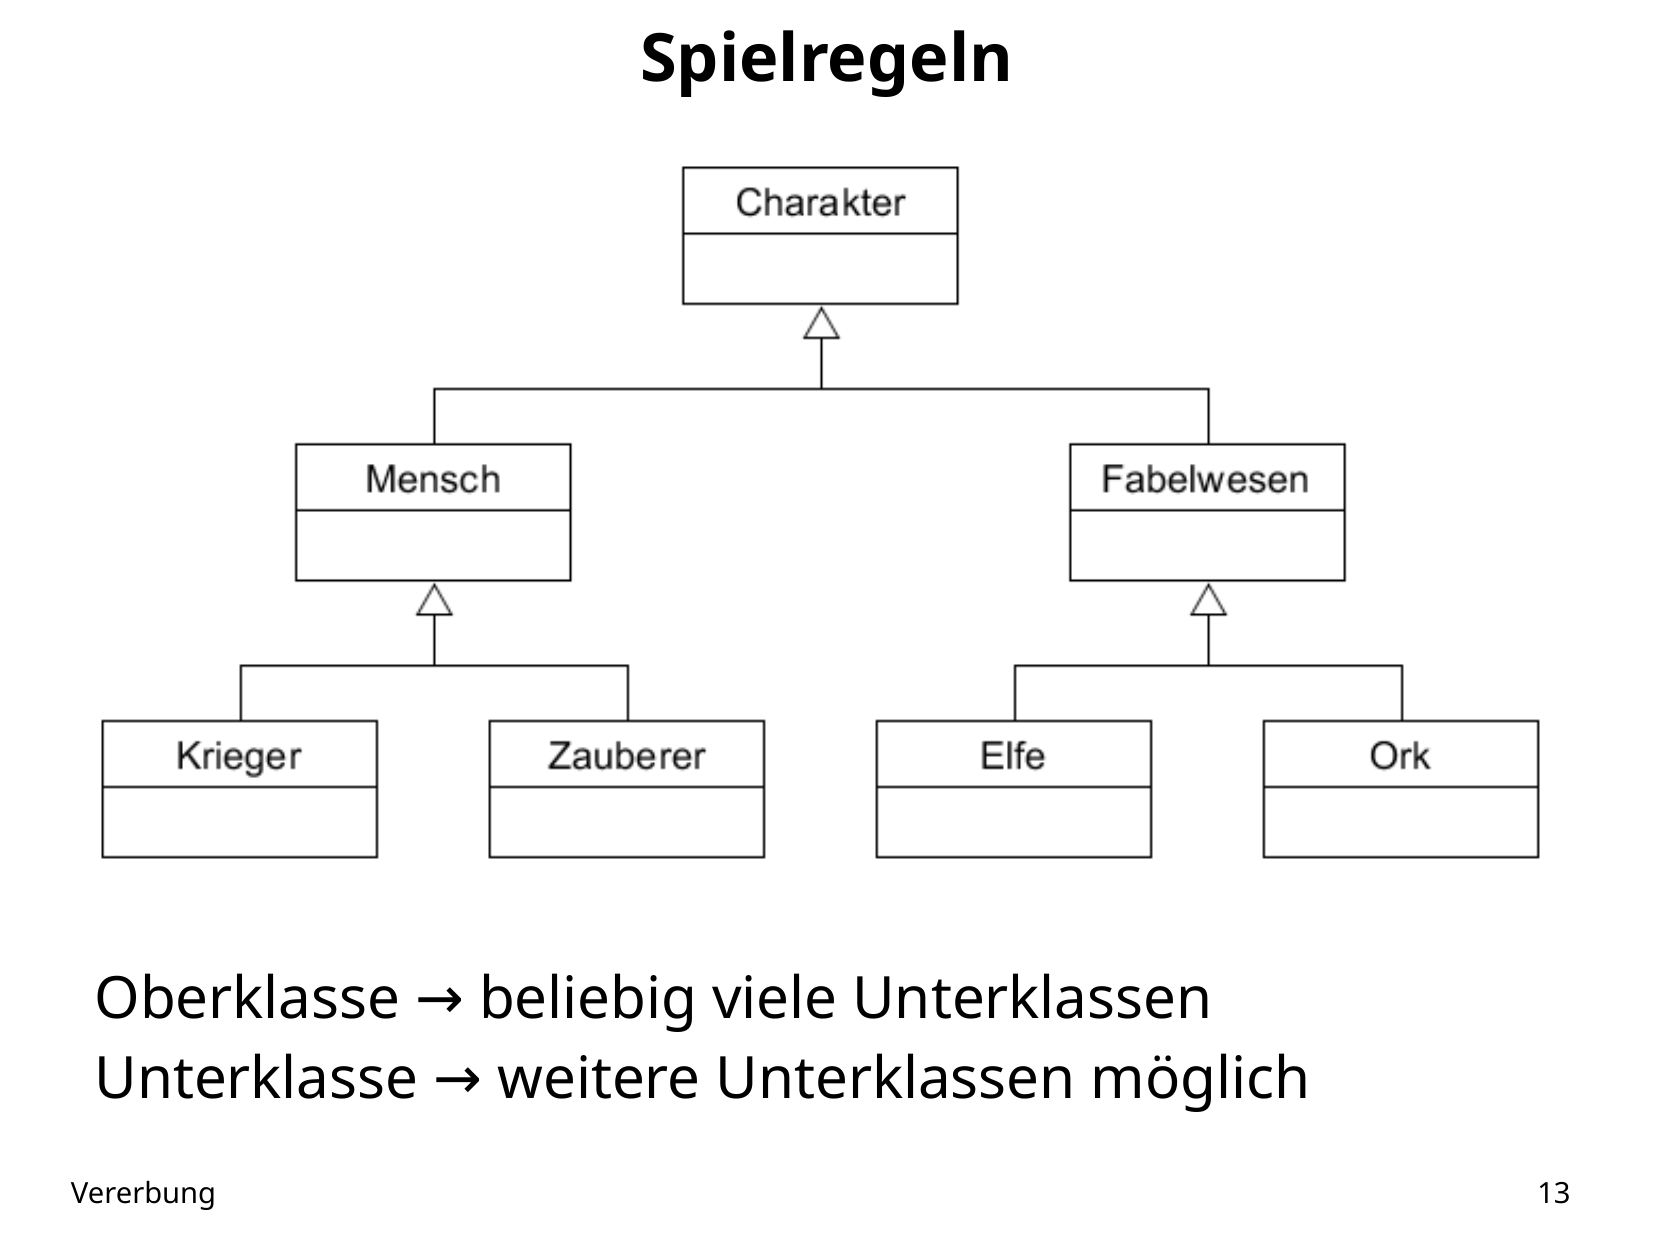

# Spielregeln
Oberklasse → beliebig viele Unterklassen
Unterklasse → weitere Unterklassen möglich
Vererbung
13